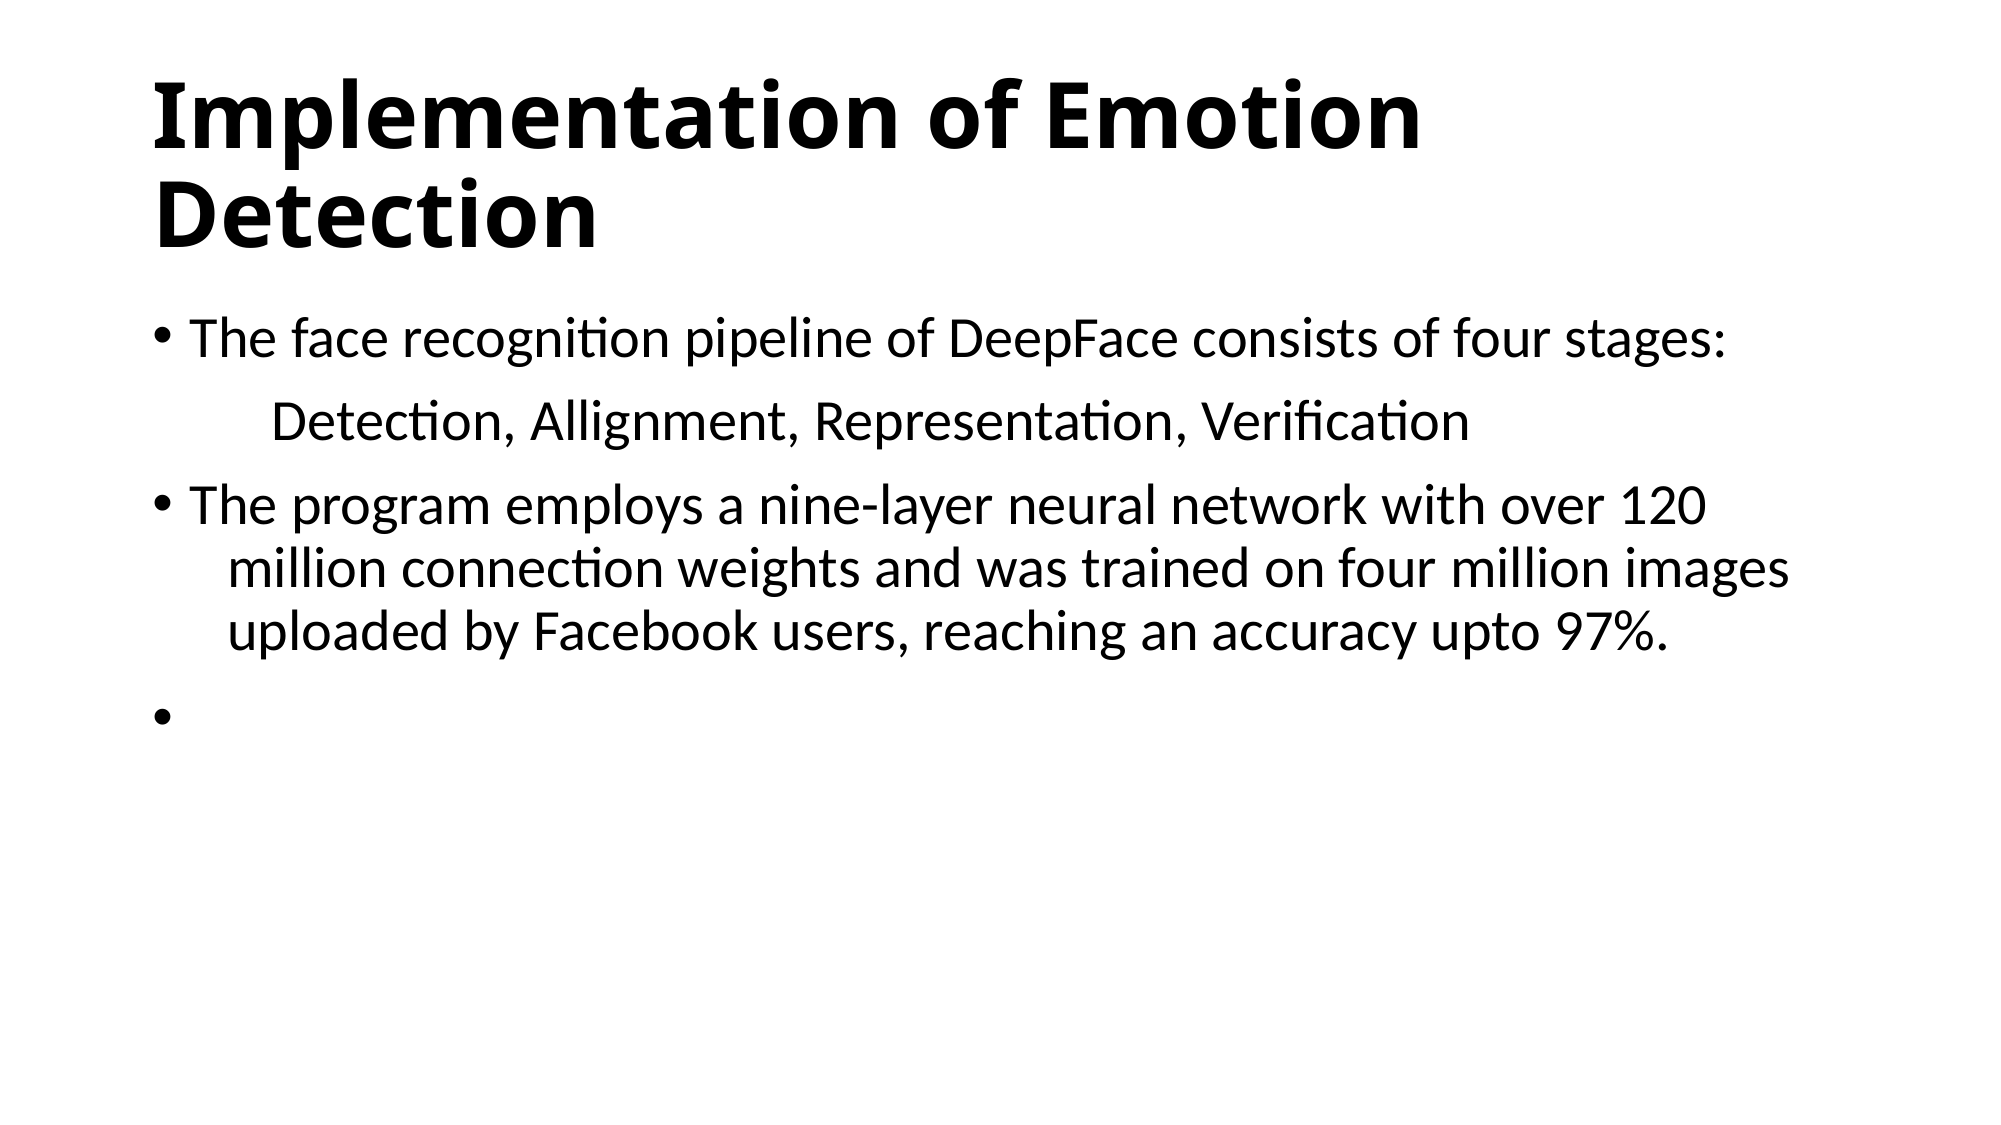

# Implementation of Emotion Detection
The face recognition pipeline of DeepFace consists of four stages:
         Detection, Allignment, Representation, Verification
The program employs a nine-layer neural network with over 120 million connection weights and was trained on four million images uploaded by Facebook users, reaching an accuracy upto 97%.